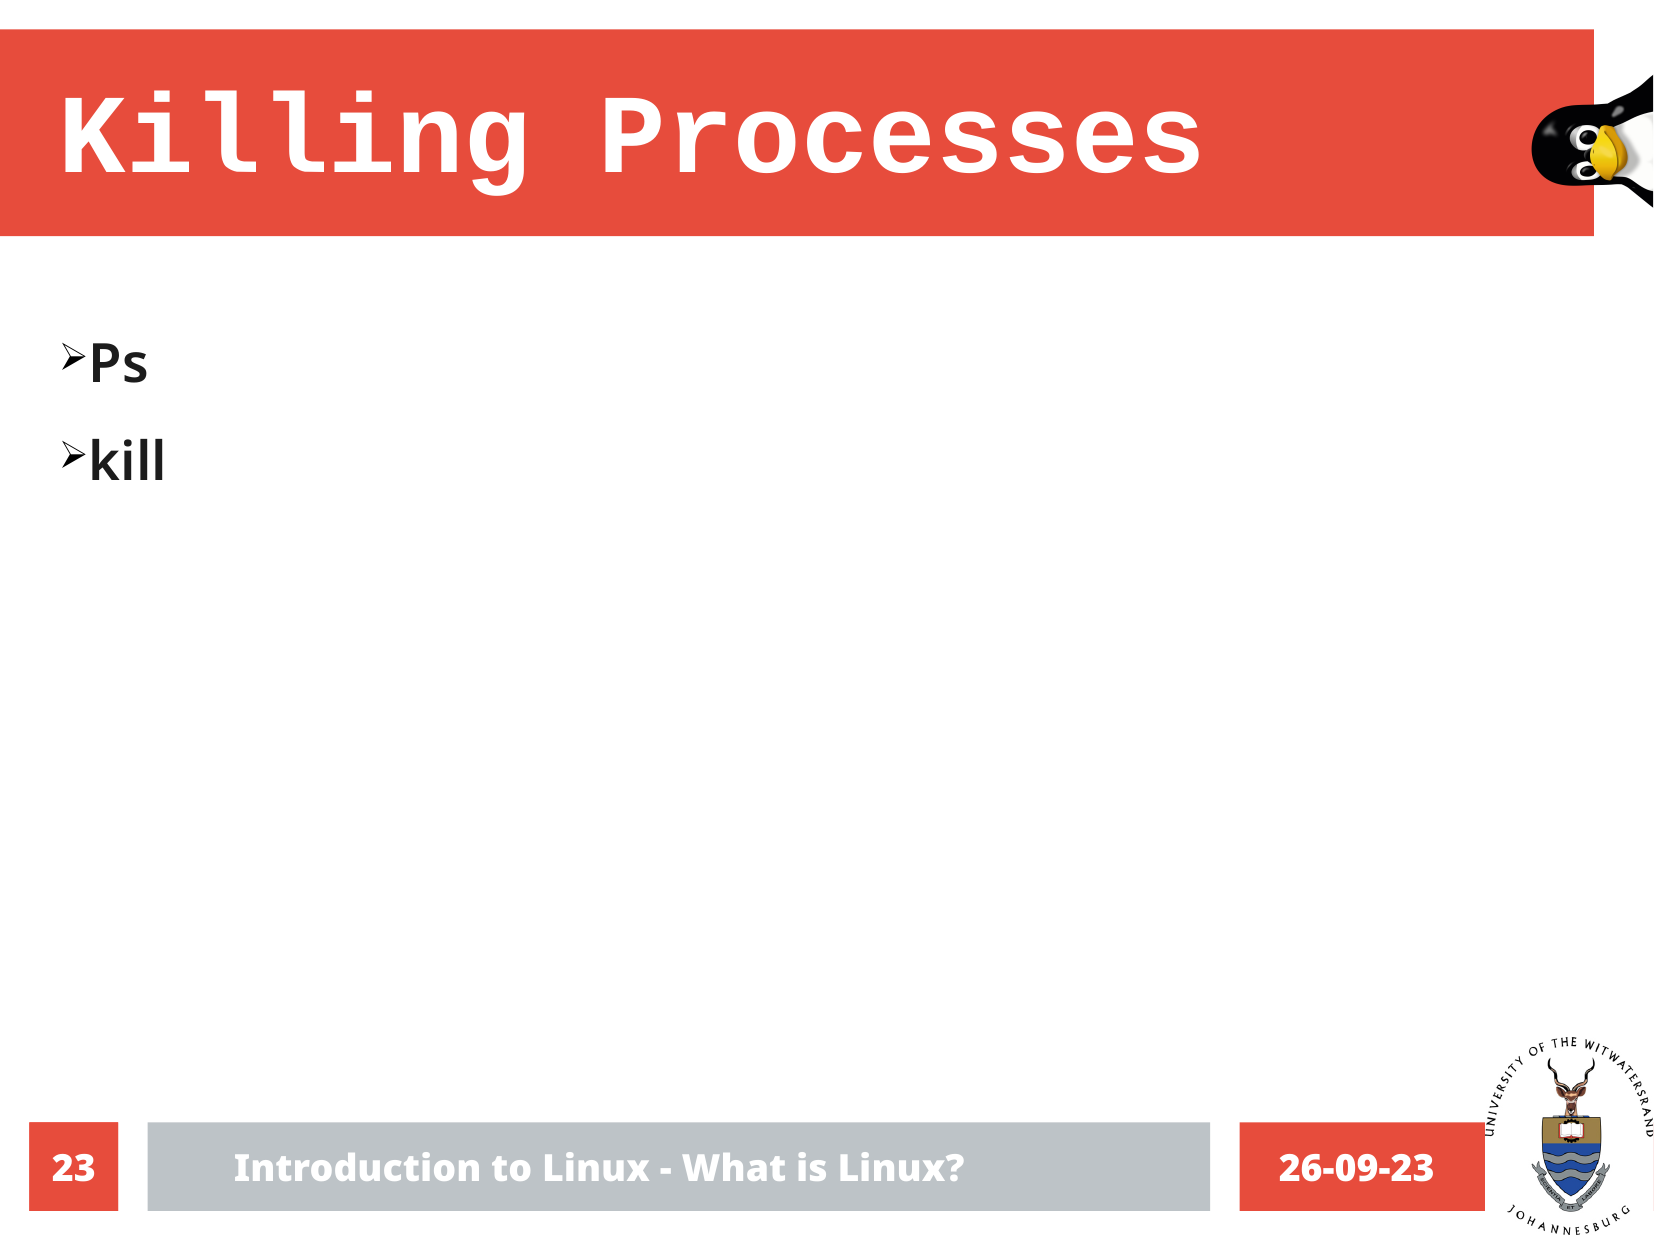

# Killing Processes
Ps
kill
23
 Introduction to Linux - What is Linux?